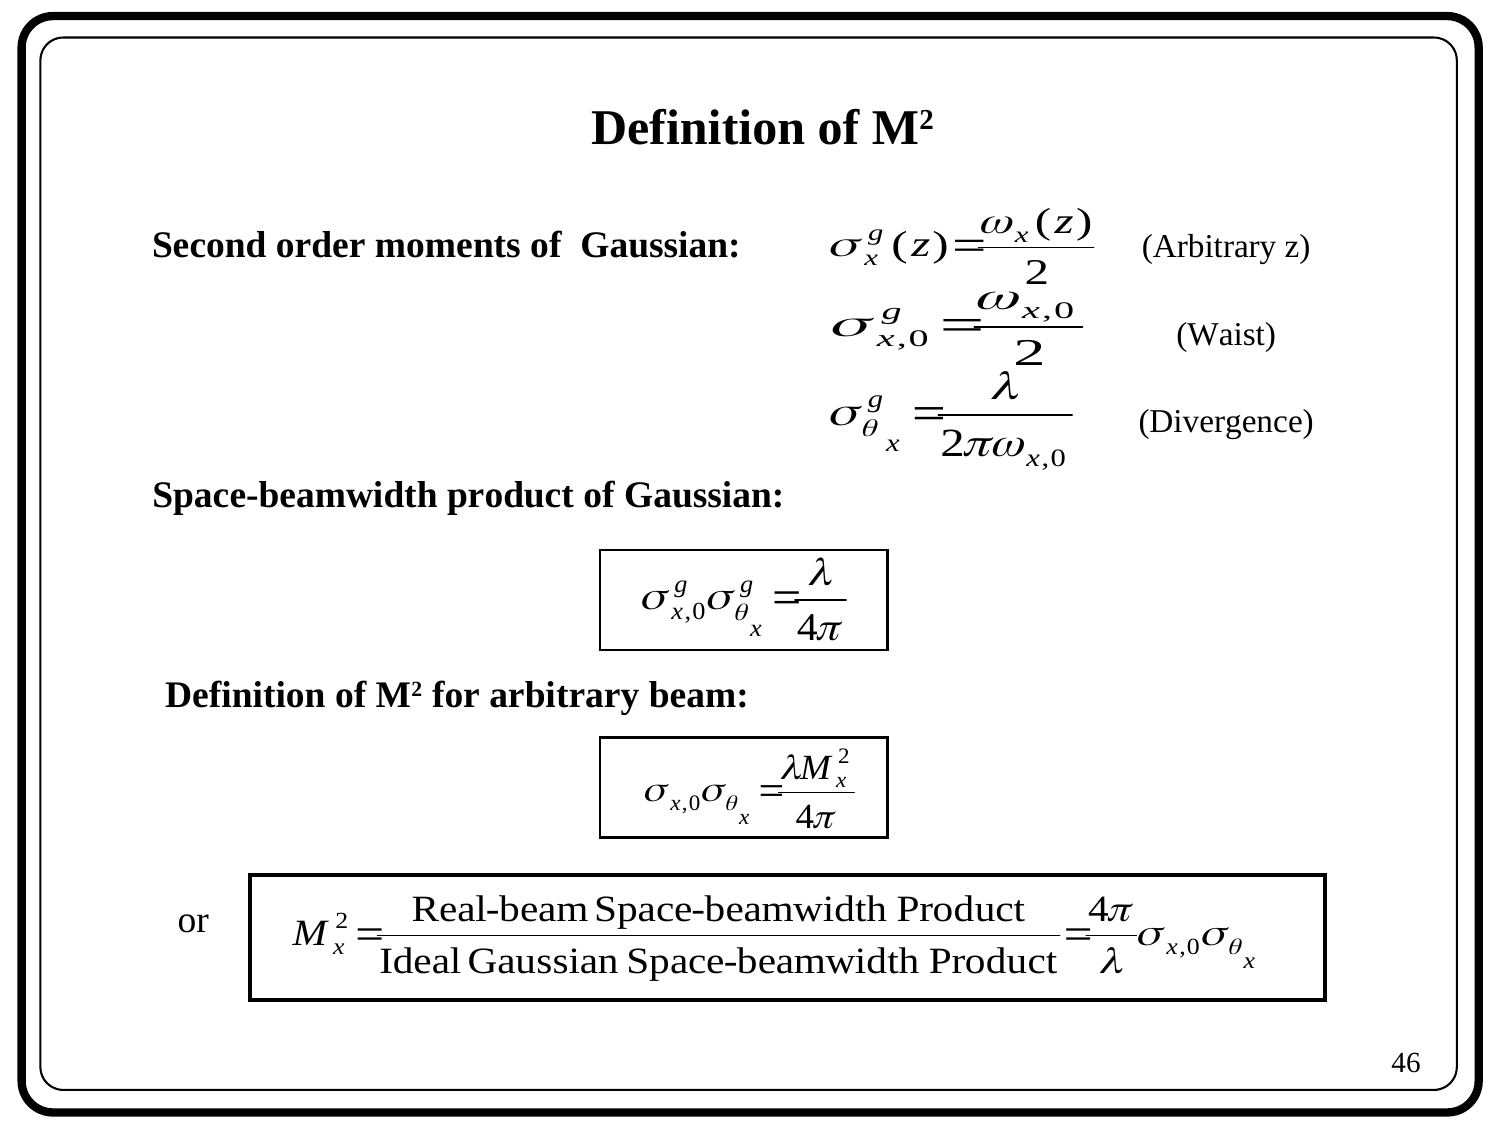

# Definition of M2
Second order moments of Gaussian:
(Arbitrary z)
(Waist)
(Divergence)
Space-beamwidth product of Gaussian:
Definition of M2 for arbitrary beam:
or